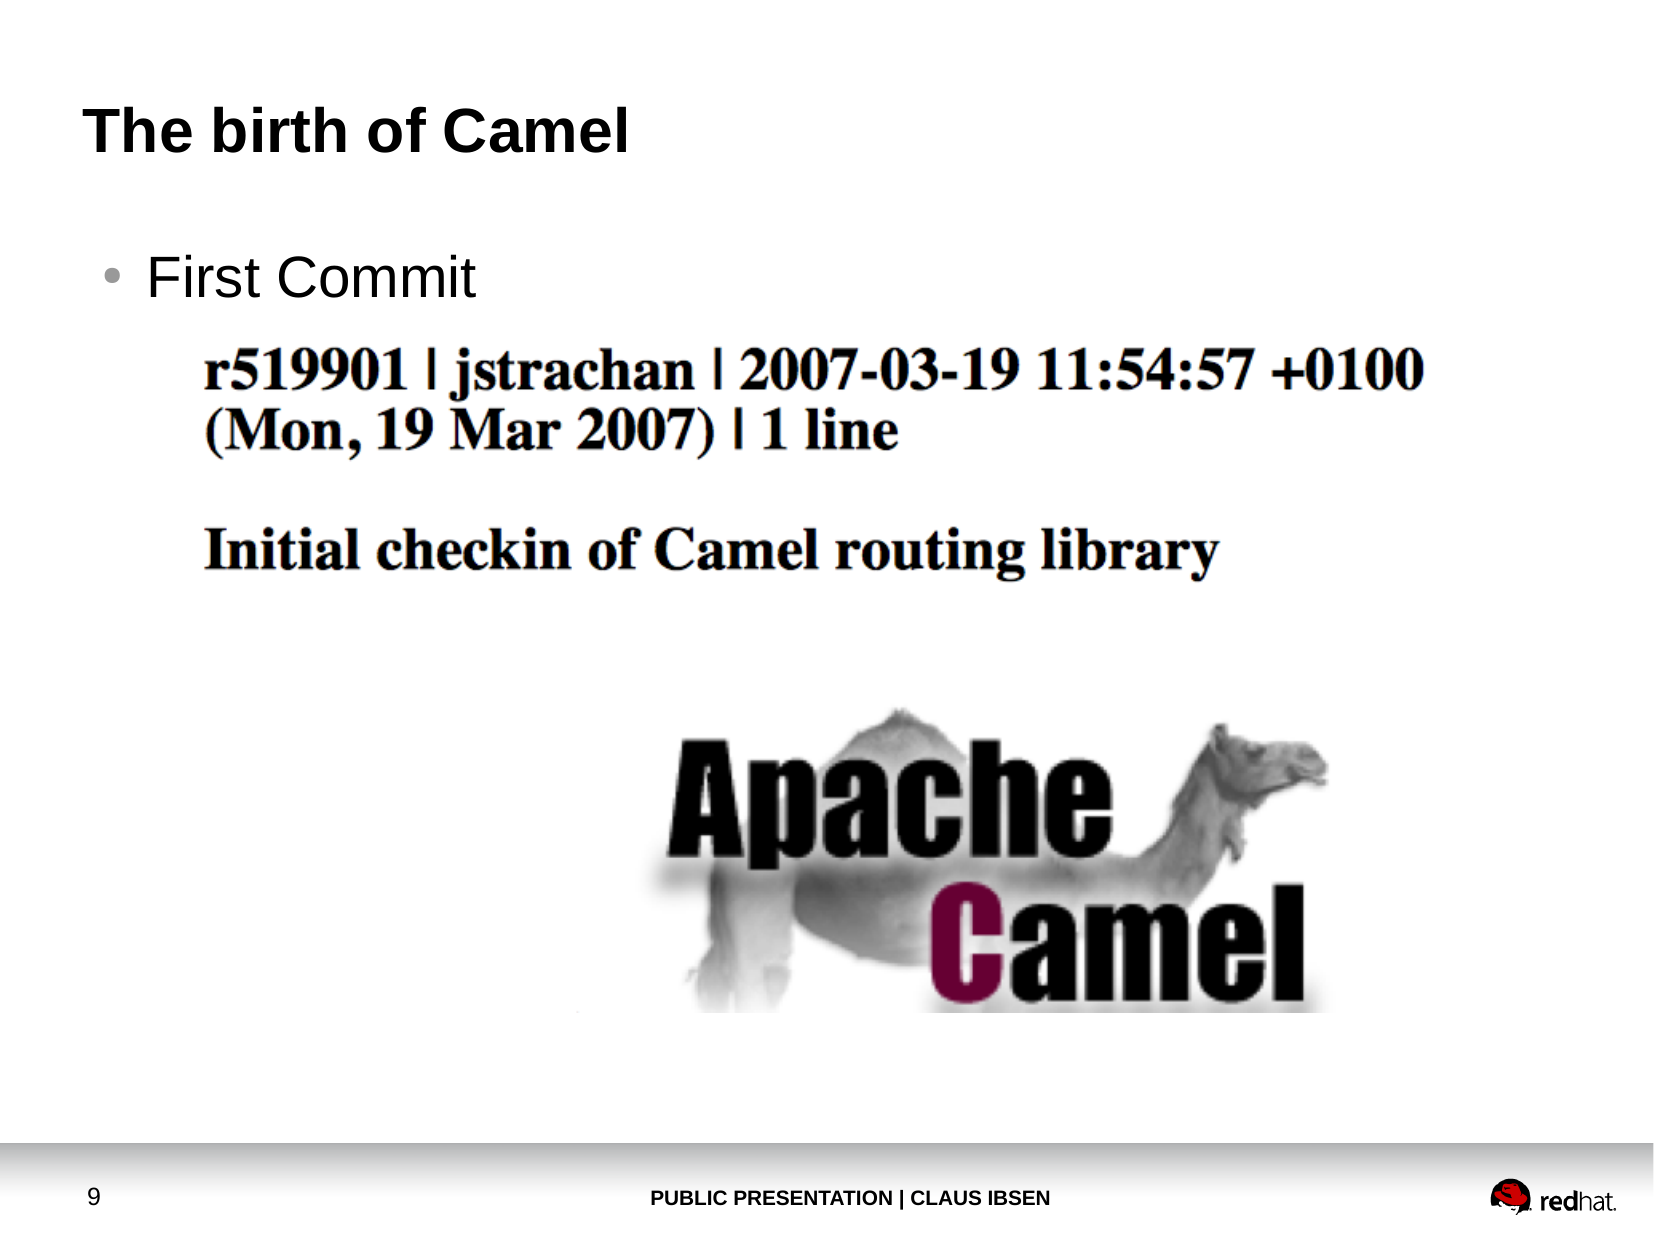

# The birth of Camel
First Commit